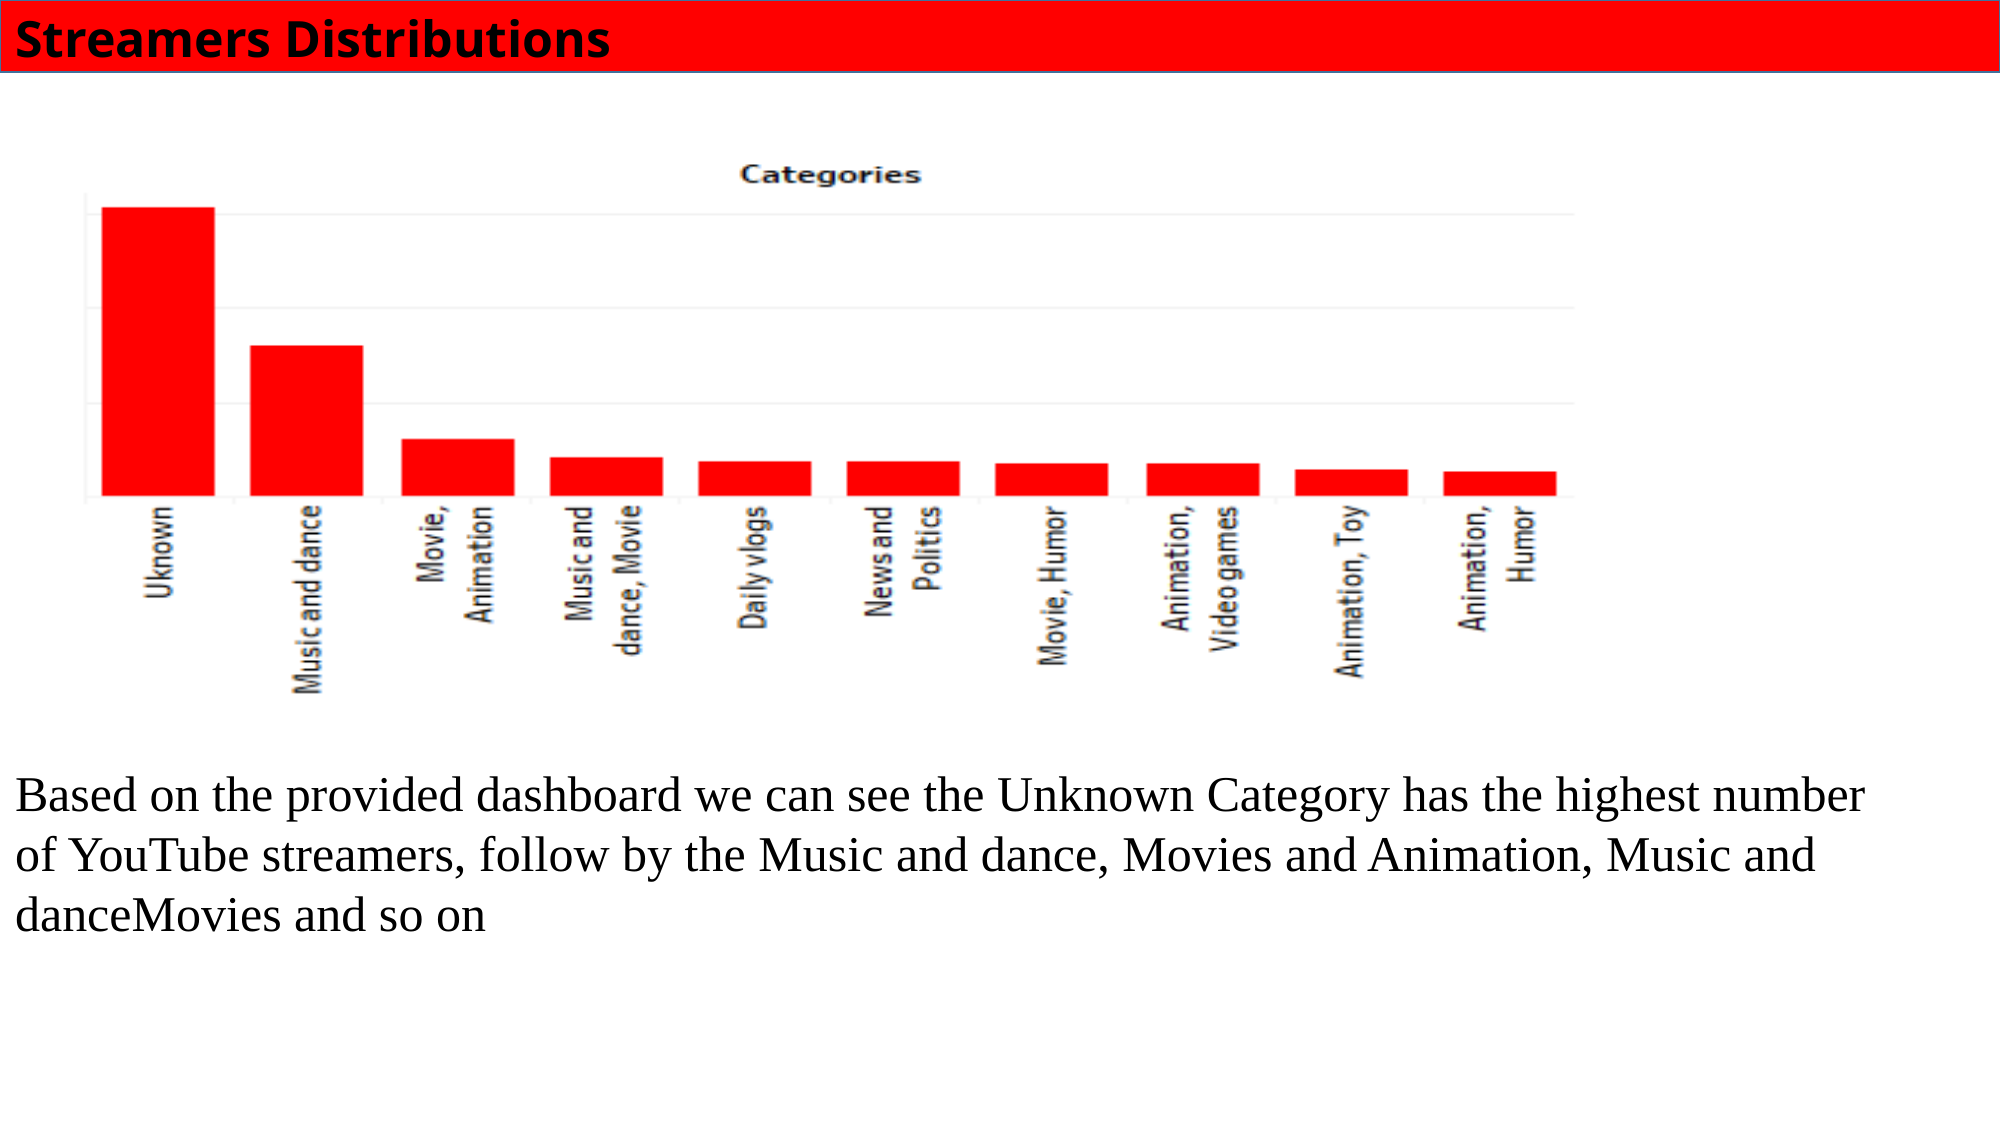

Streamers Distributions
Based on the provided dashboard we can see the Unknown Category has the highest number of YouTube streamers, follow by the Music and dance, Movies and Animation, Music and danceMovies and so on